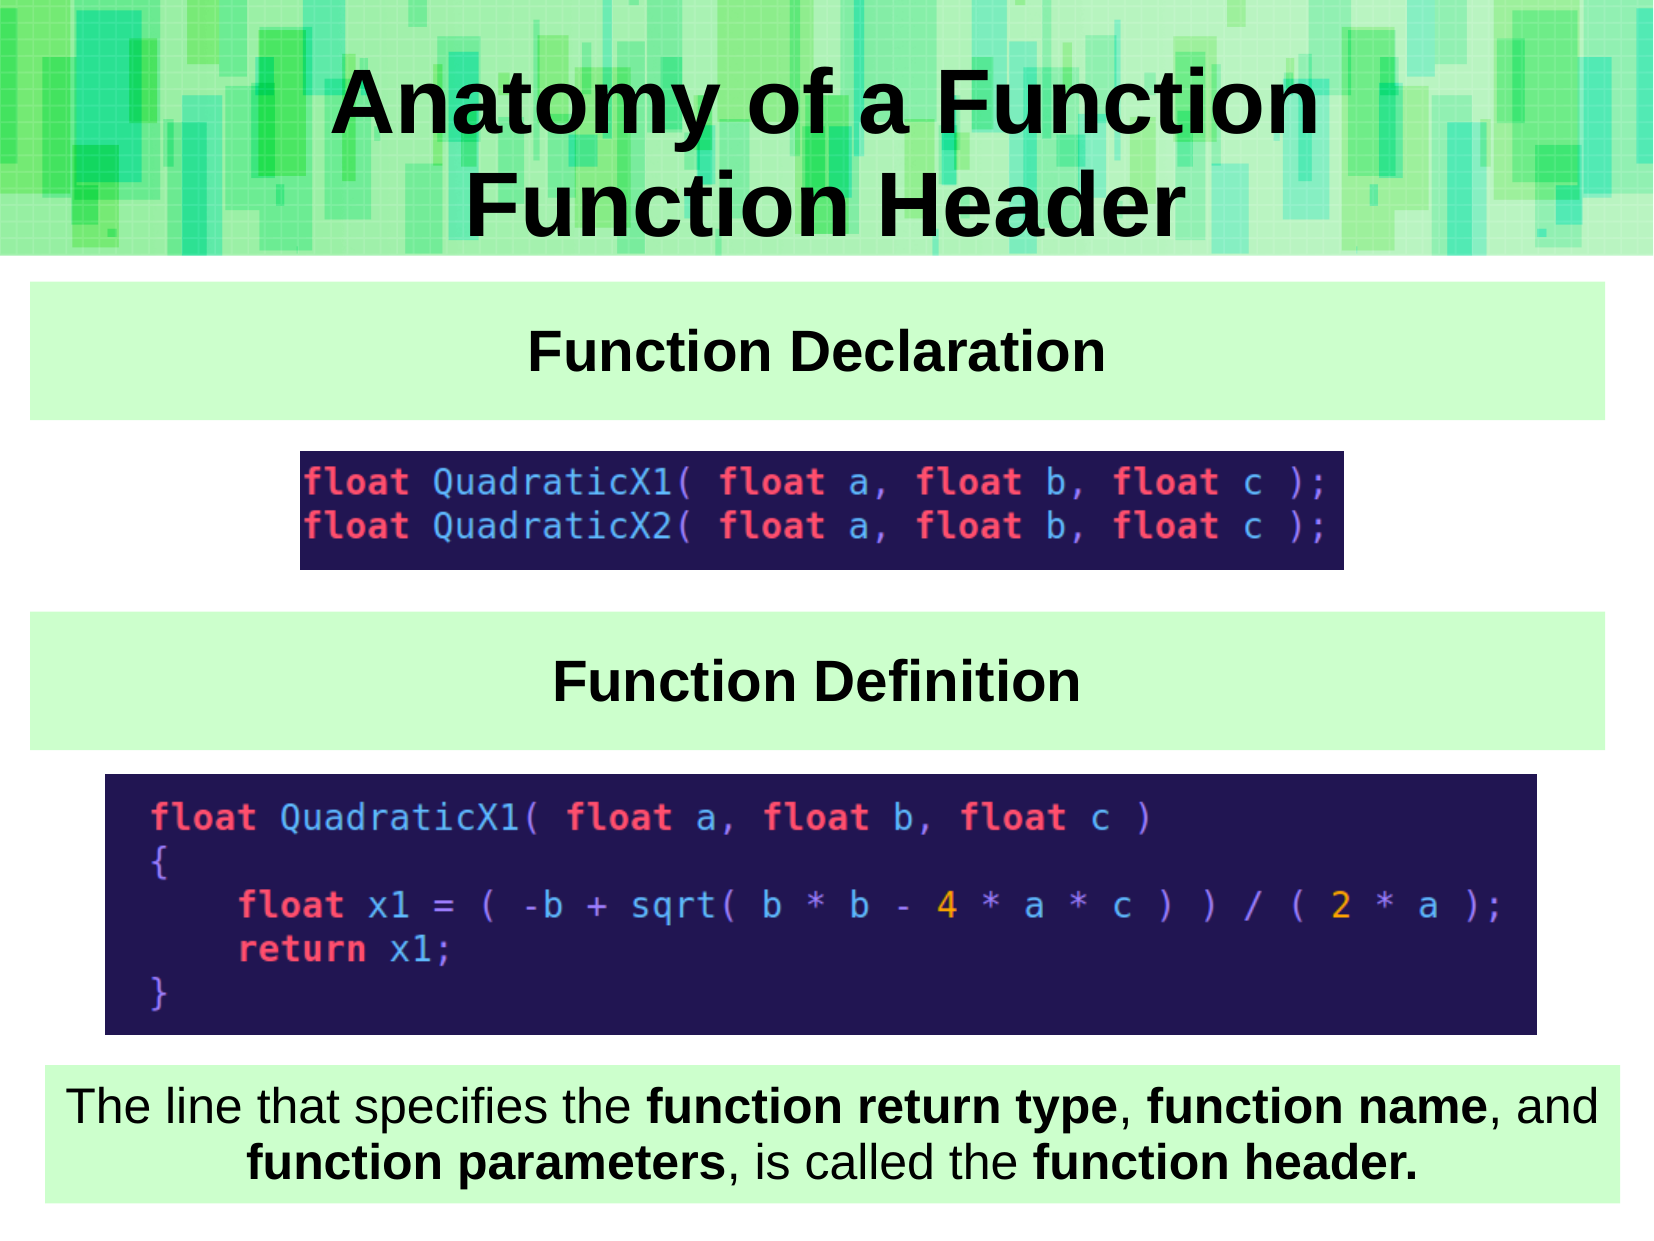

# Anatomy of a Function Function Header
Function Declaration
Function Definition
The line that specifies the function return type, function name, and function parameters, is called the function header.